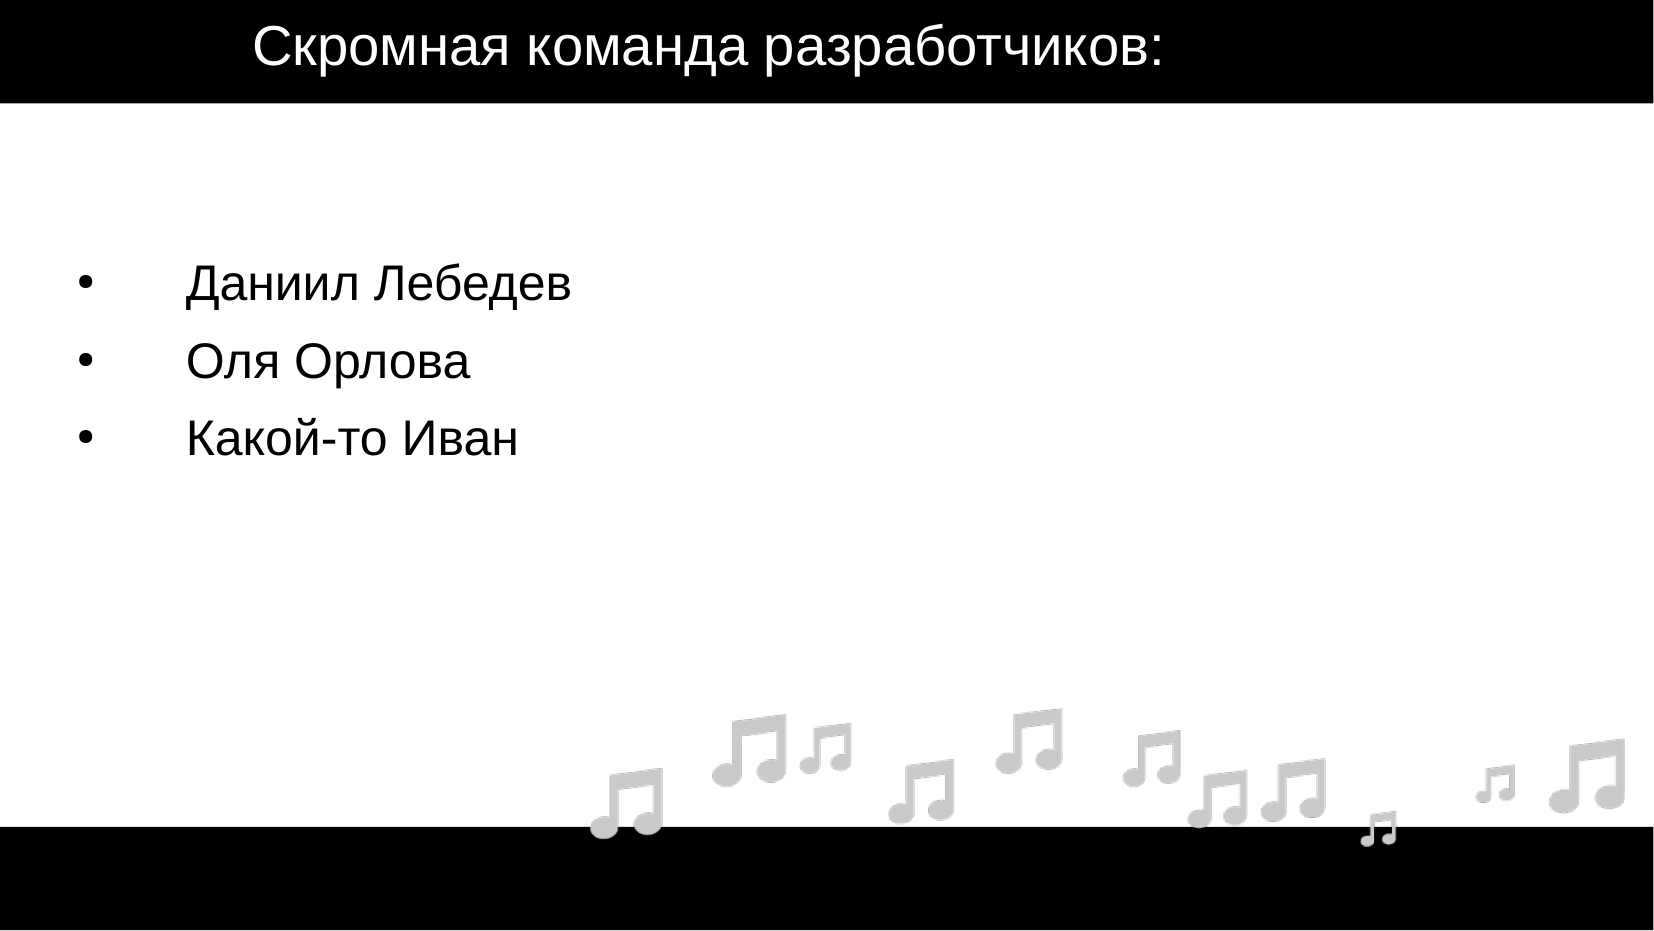

# Скромная команда разработчиков:
 Даниил Лебедев
 Оля Орлова
 Какой-то Иван